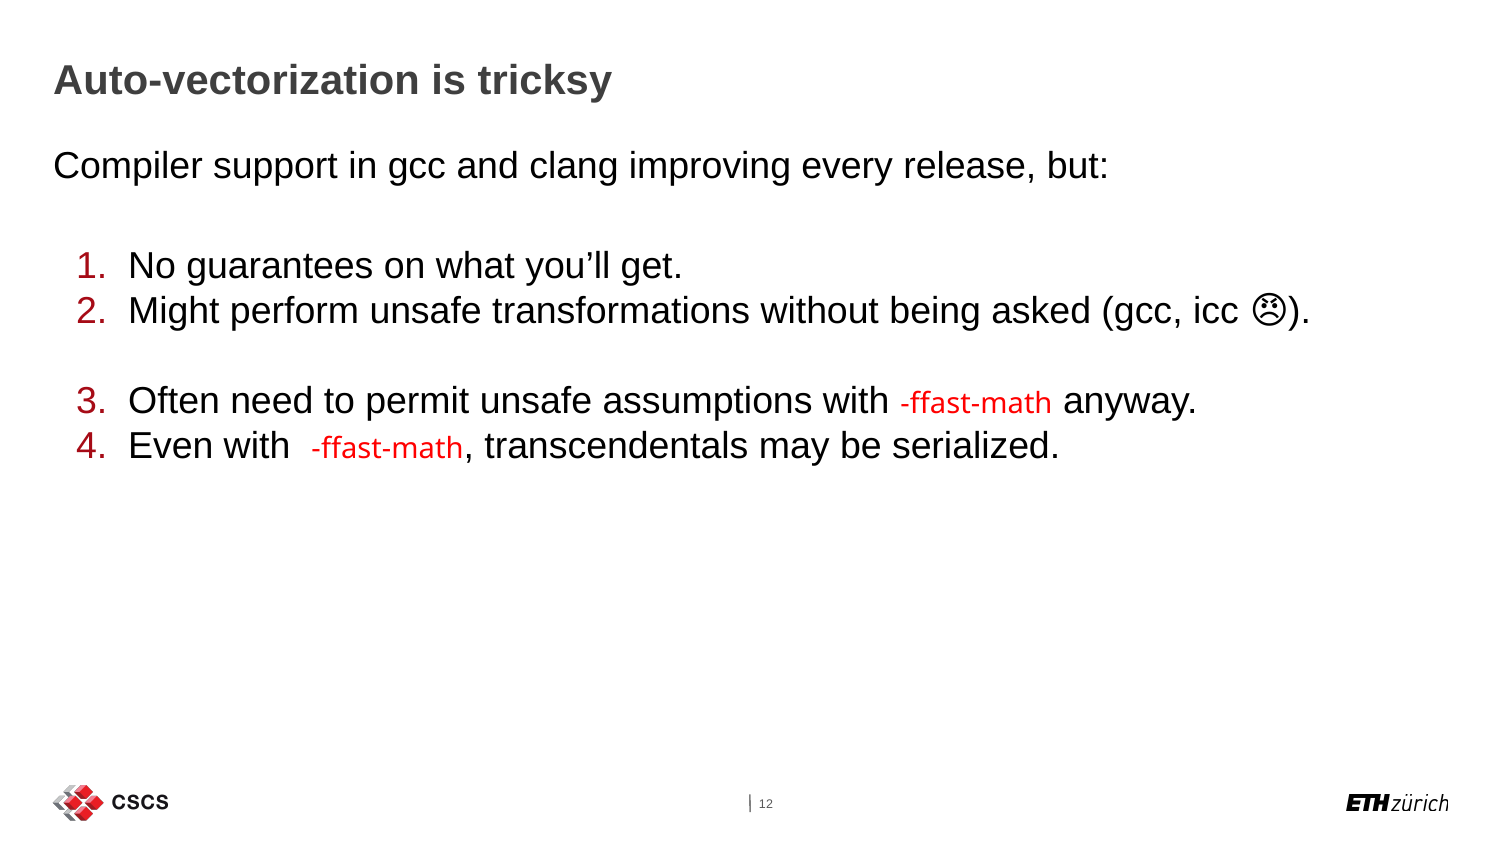

# Auto-vectorization is tricksy
Compiler support in gcc and clang improving every release, but:
No guarantees on what you’ll get.
Might perform unsafe transformations without being asked (gcc, icc 😠).
Often need to permit unsafe assumptions with -ffast-math anyway.
Even with -ffast-math, transcendentals may be serialized.